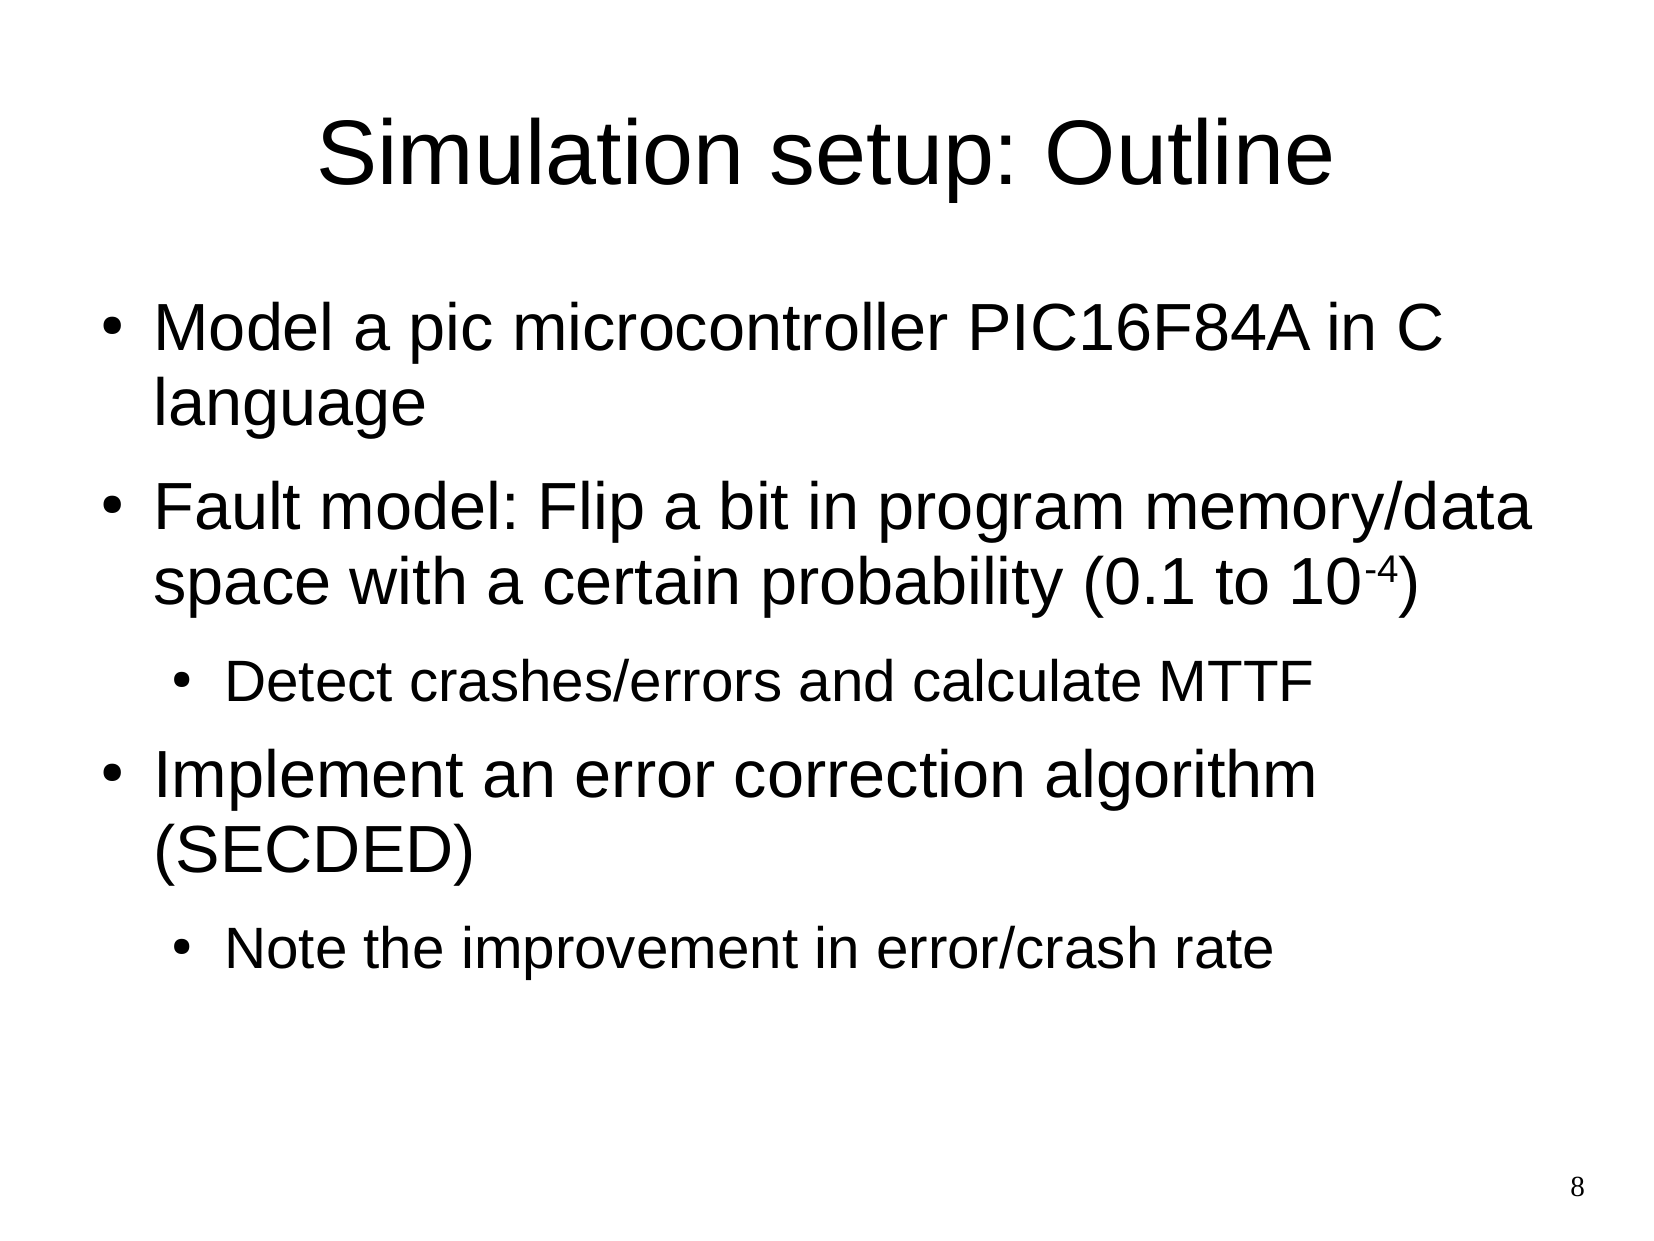

# Simulation setup: Outline
Model a pic microcontroller PIC16F84A in C language
Fault model: Flip a bit in program memory/data space with a certain probability (0.1 to 10-4)
Detect crashes/errors and calculate MTTF
Implement an error correction algorithm (SECDED)
Note the improvement in error/crash rate
8